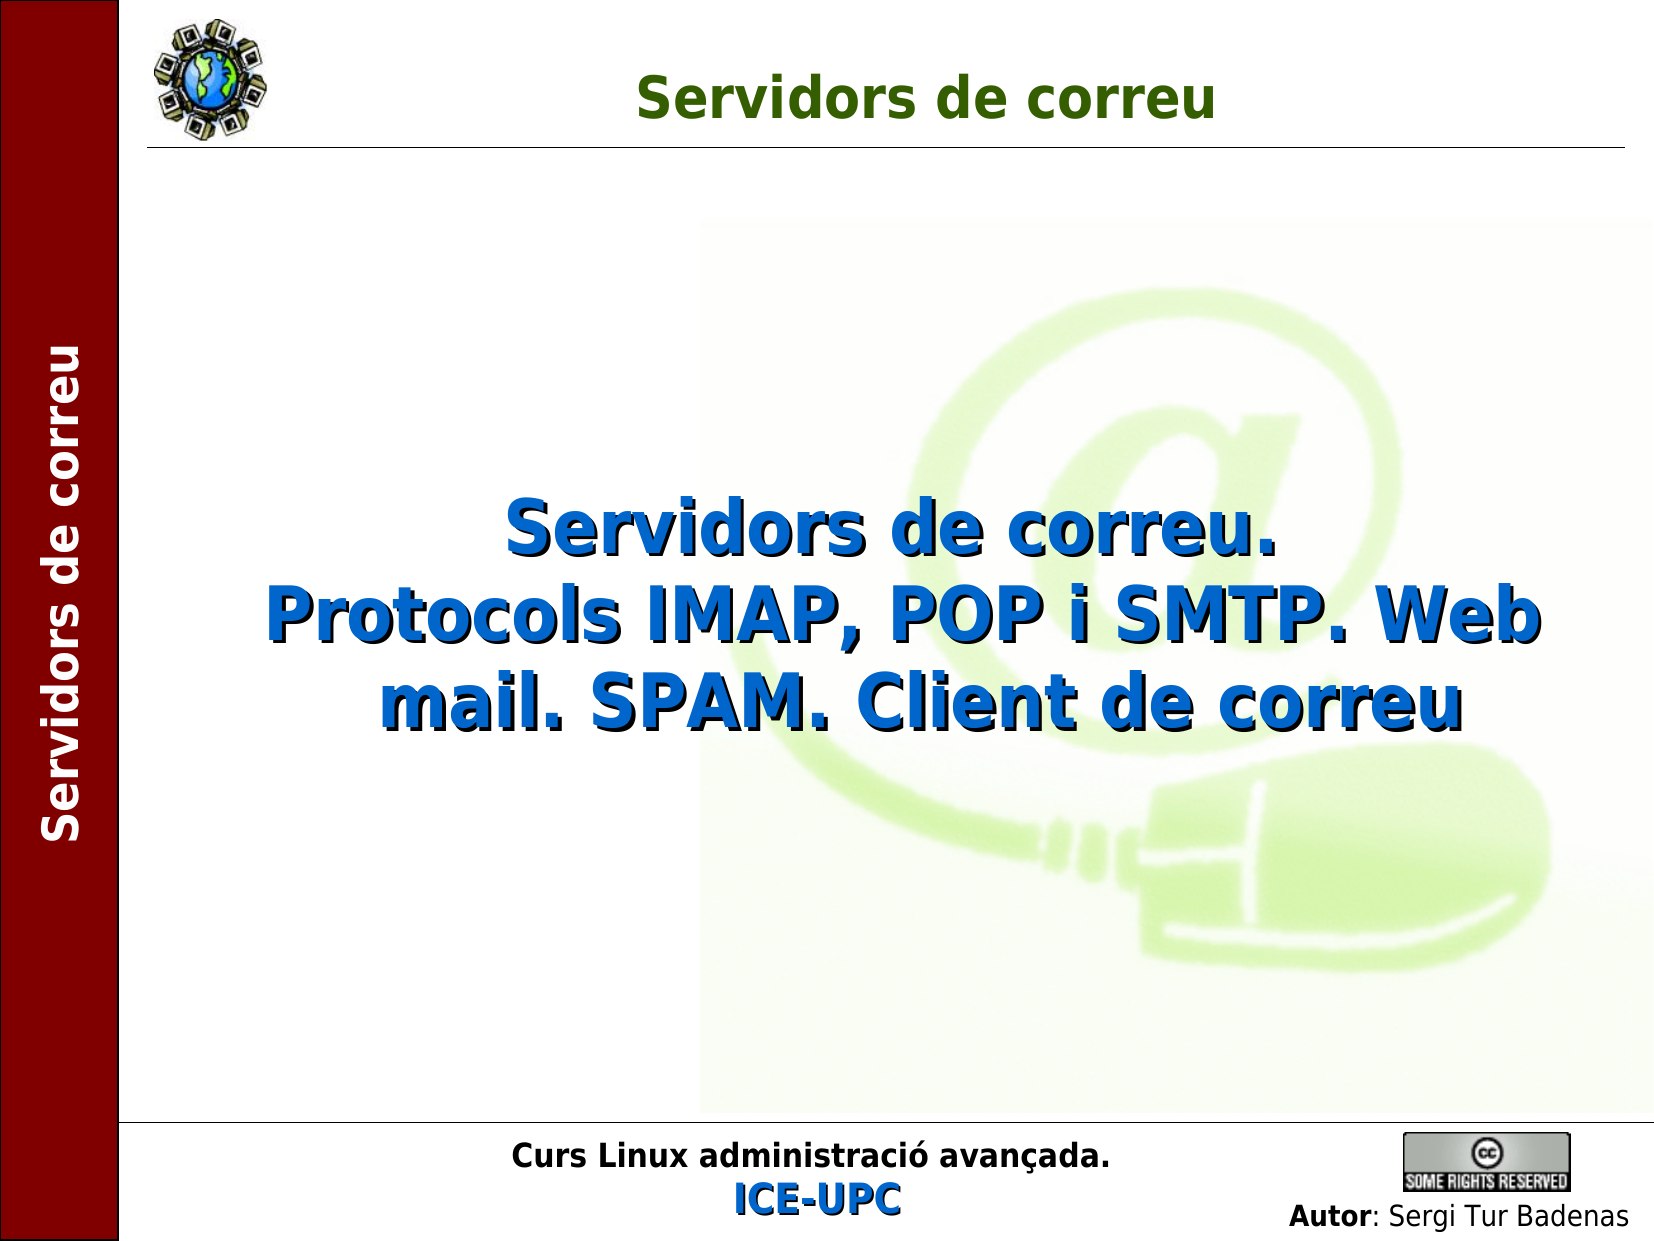

# Servidors de correu
Servidors de correu.
Protocols IMAP, POP i SMTP. Web mail. SPAM. Client de correu